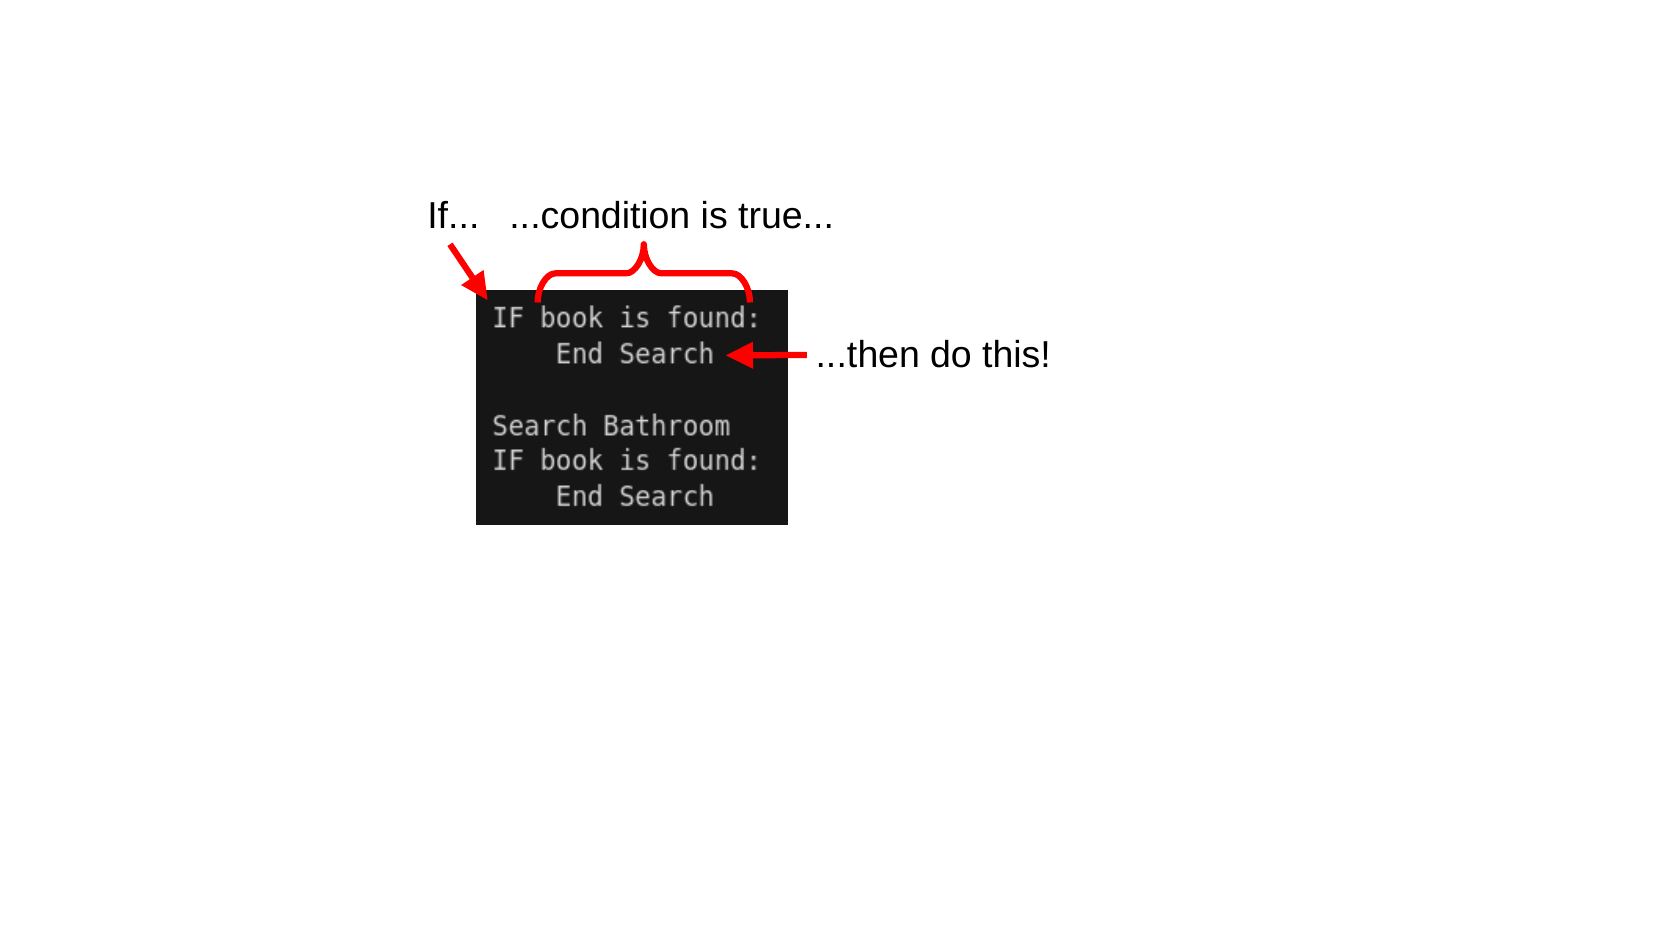

If...
...condition is true...
...then do this!